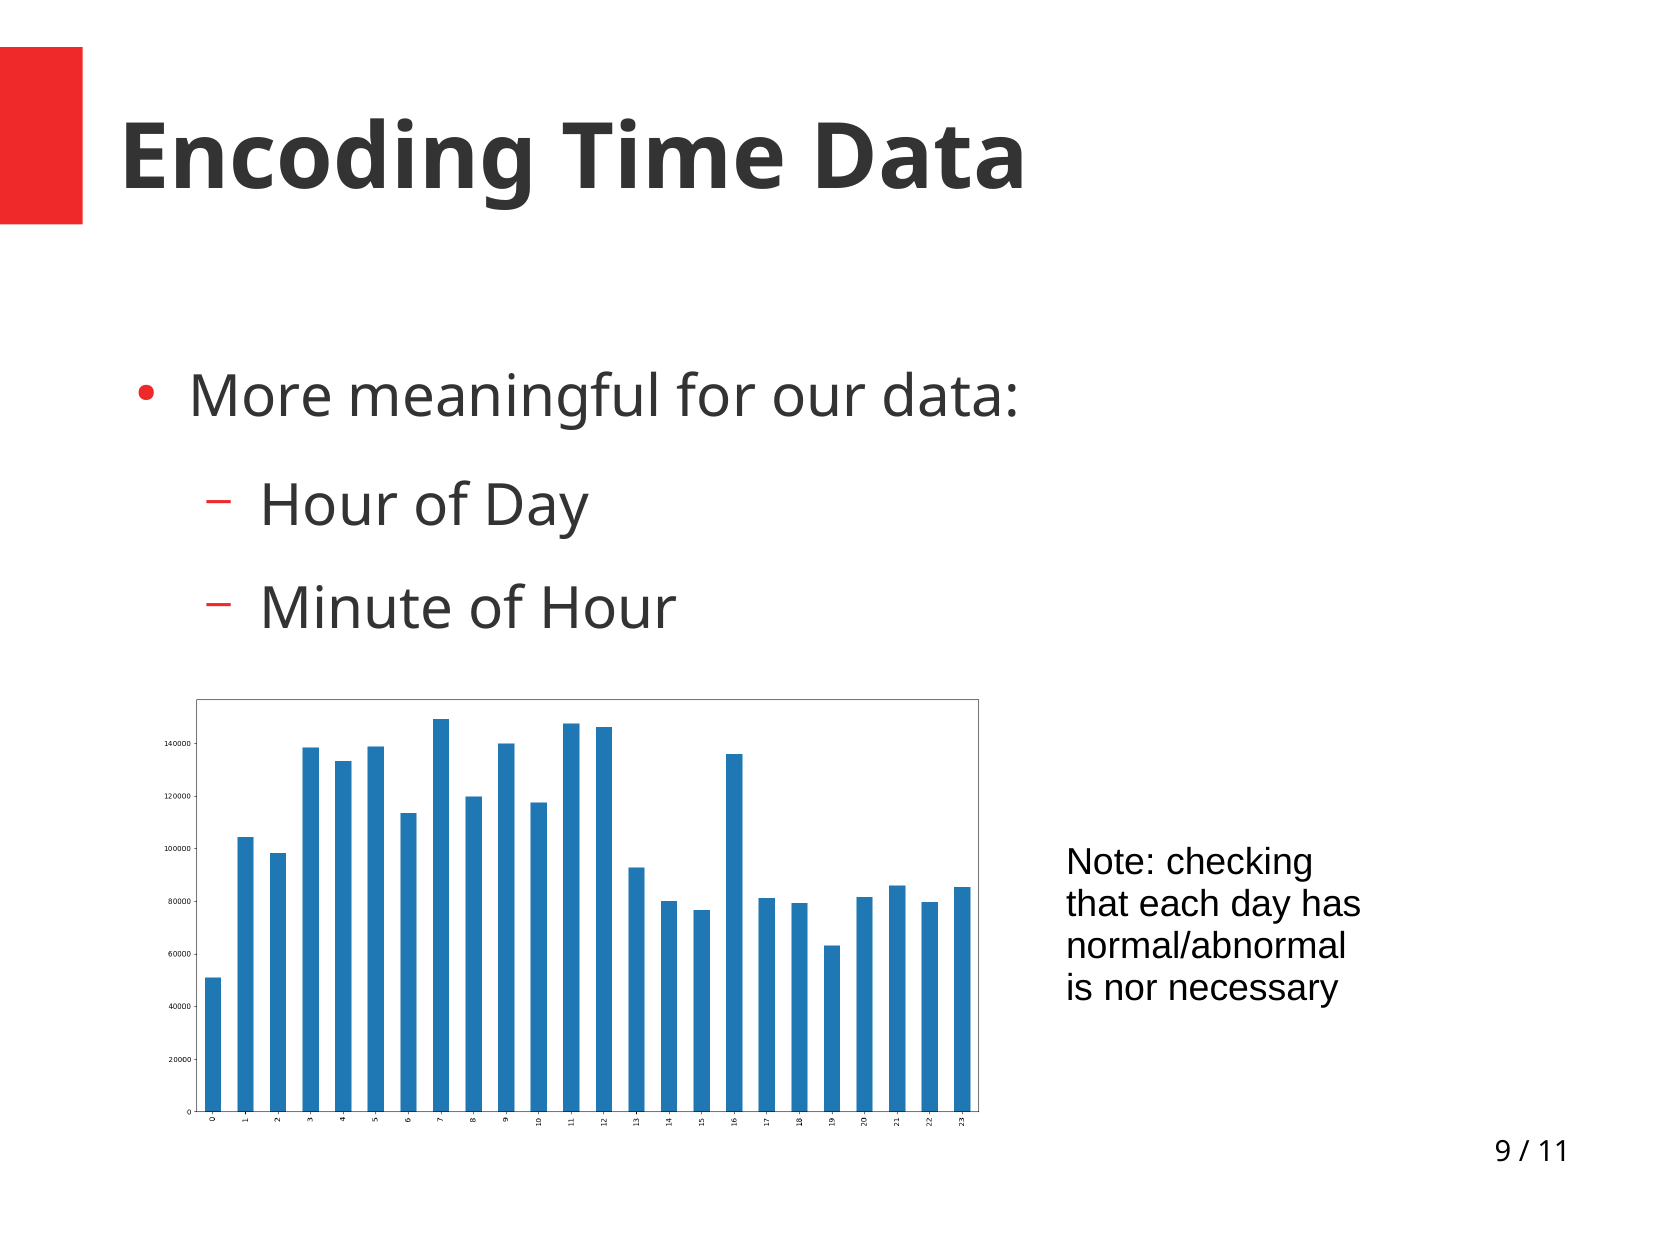

# Encoding Time Data
More meaningful for our data:
Hour of Day
Minute of Hour
Note: checking that each day has normal/abnormal is nor necessary
9